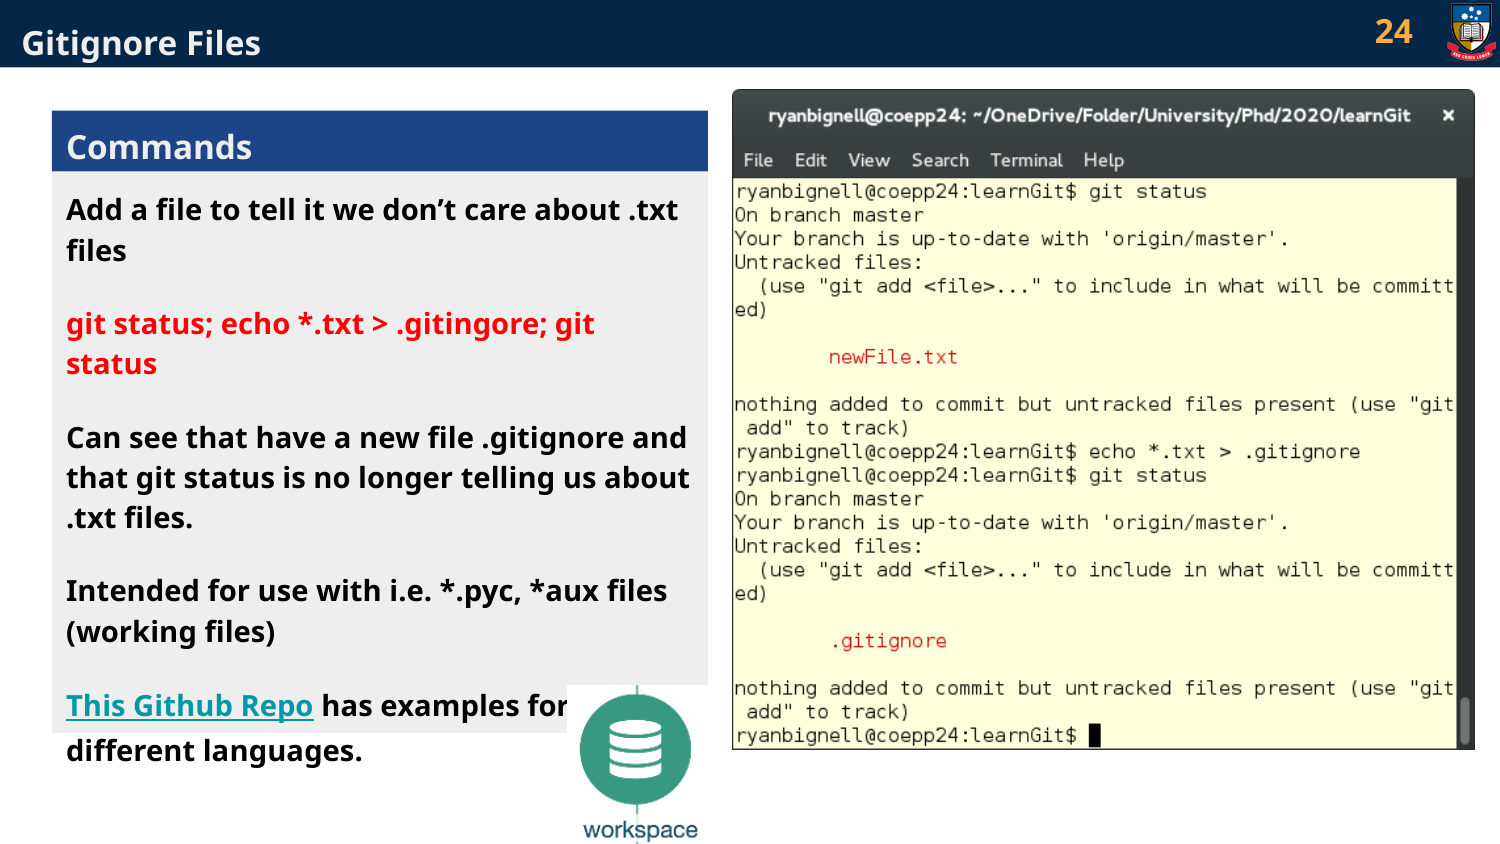

Gitignore Files
# Commands
Add a file to tell it we don’t care about .txt files
git status; echo *.txt > .gitingore; git status
Can see that have a new file .gitignore and that git status is no longer telling us about .txt files.
Intended for use with i.e. *.pyc, *aux files (working files)
This Github Repo has examples for different languages.